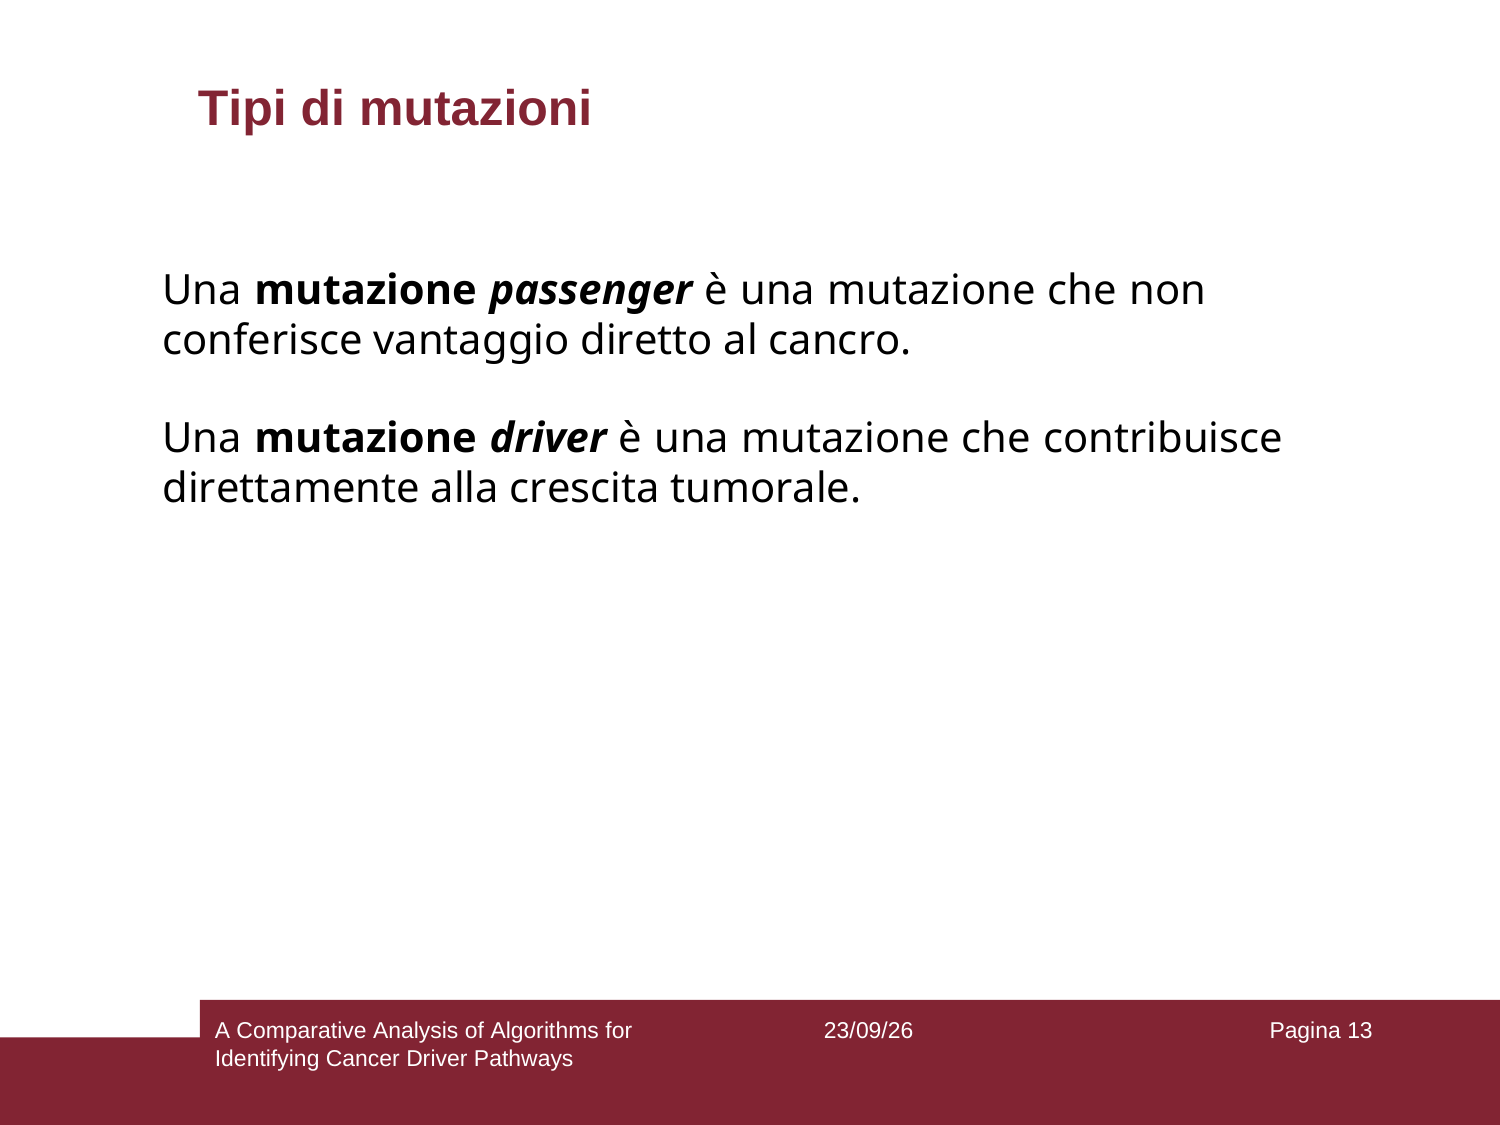

# Tipi di mutazioni
Una mutazione passenger è una mutazione che non conferisce vantaggio diretto al cancro.
Una mutazione driver è una mutazione che contribuisce direttamente alla crescita tumorale.
A Comparative Analysis of Algorithms for Identifying Cancer Driver Pathways
Pagina